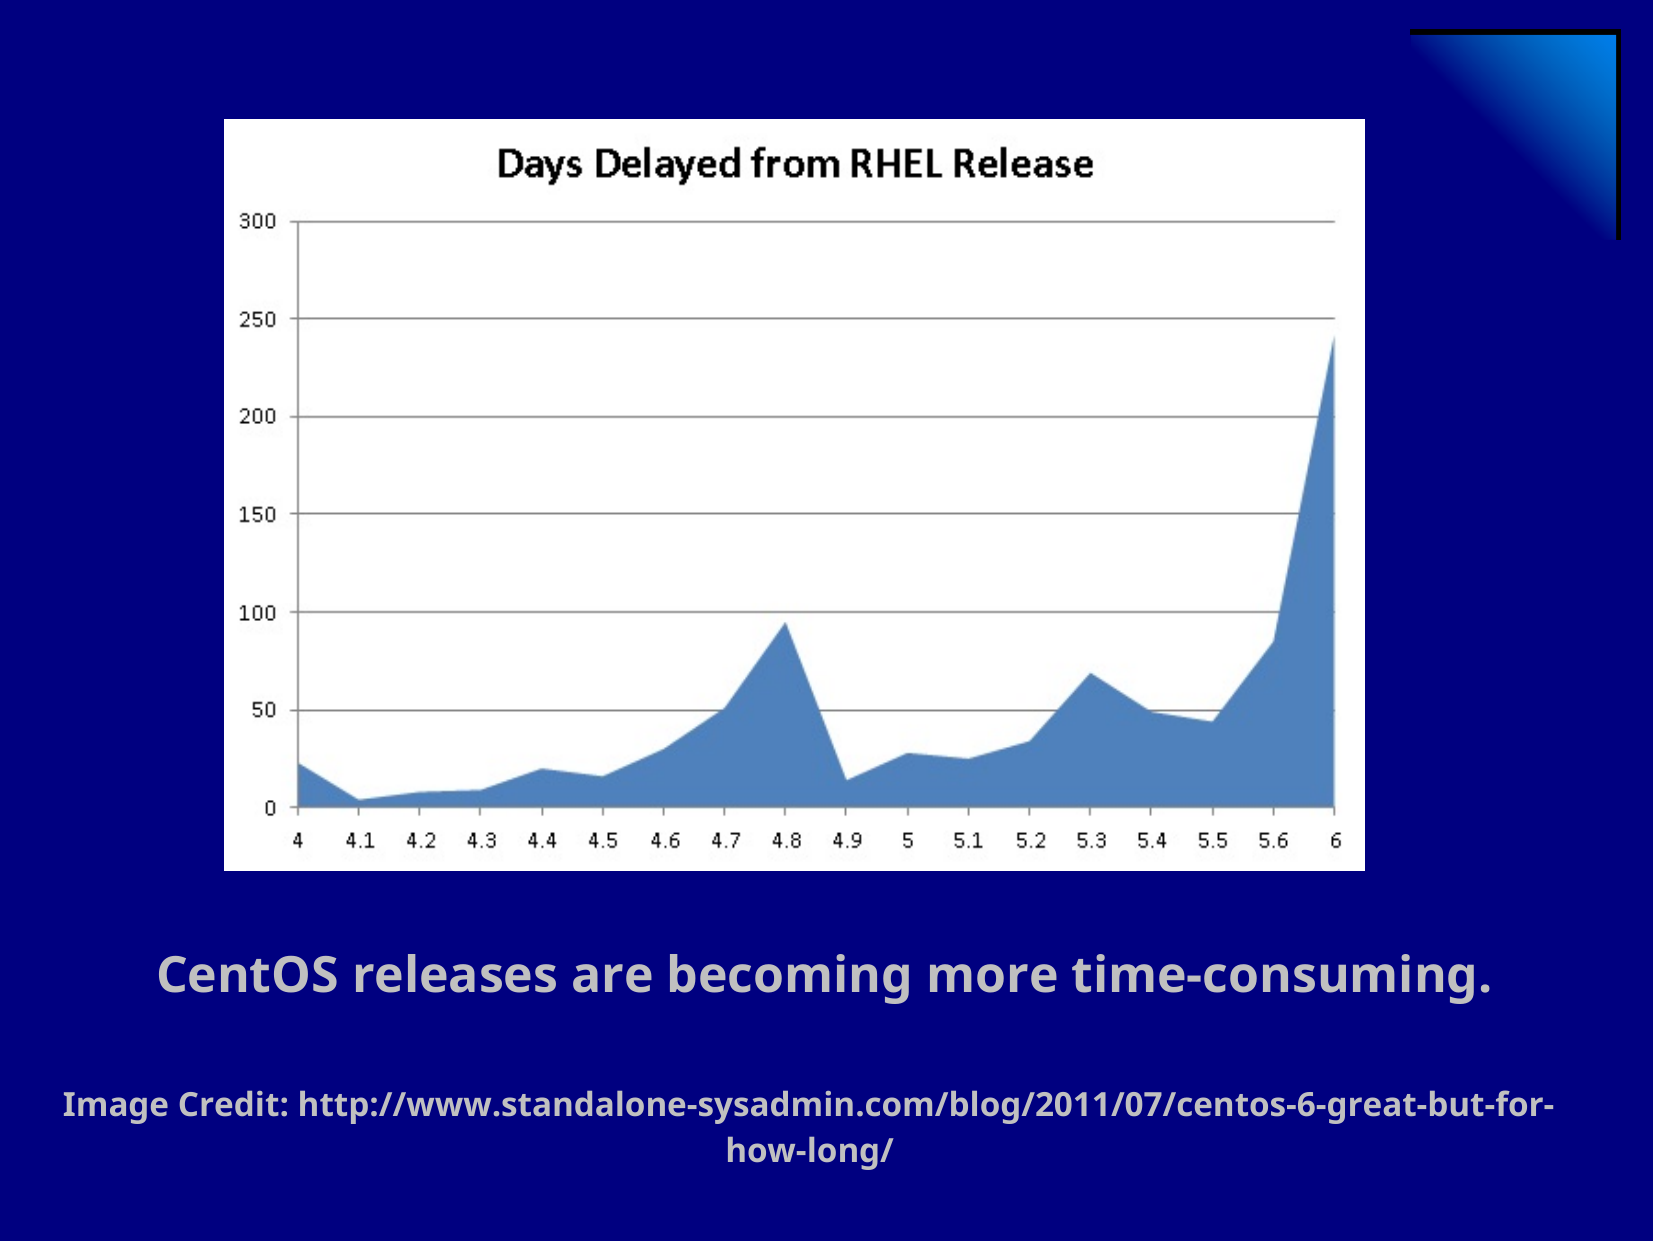

# CentOS releases are becoming more time-consuming.
Image Credit: http://www.standalone-sysadmin.com/blog/2011/07/centos-6-great-but-for-how-long/